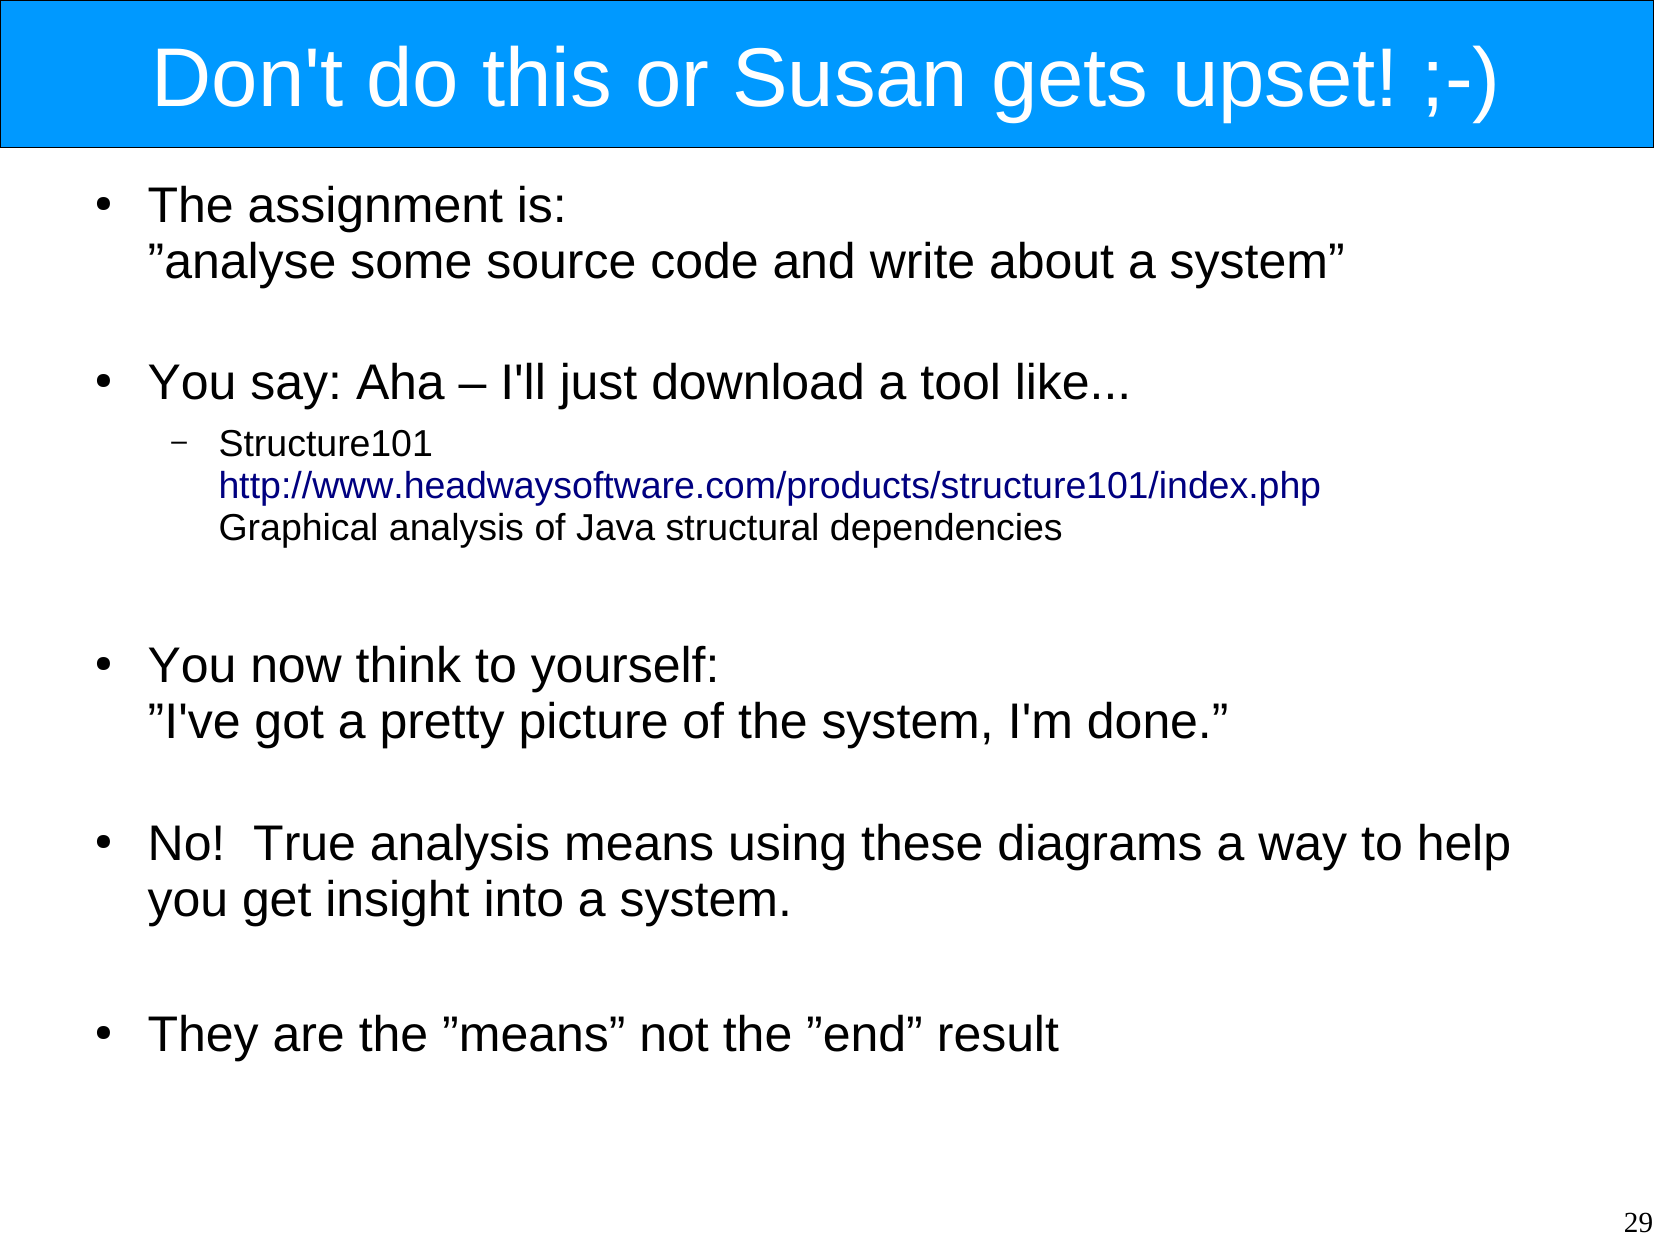

# Don't do this or Susan gets upset! ;-)
The assignment is:
”analyse some source code and write about a system”
You say: Aha – I'll just download a tool like...
Structure101
http://www.headwaysoftware.com/products/structure101/index.php
Graphical analysis of Java structural dependencies
You now think to yourself:
”I've got a pretty picture of the system, I'm done.”
No! True analysis means using these diagrams a way to help you get insight into a system.
They are the ”means” not the ”end” result
29